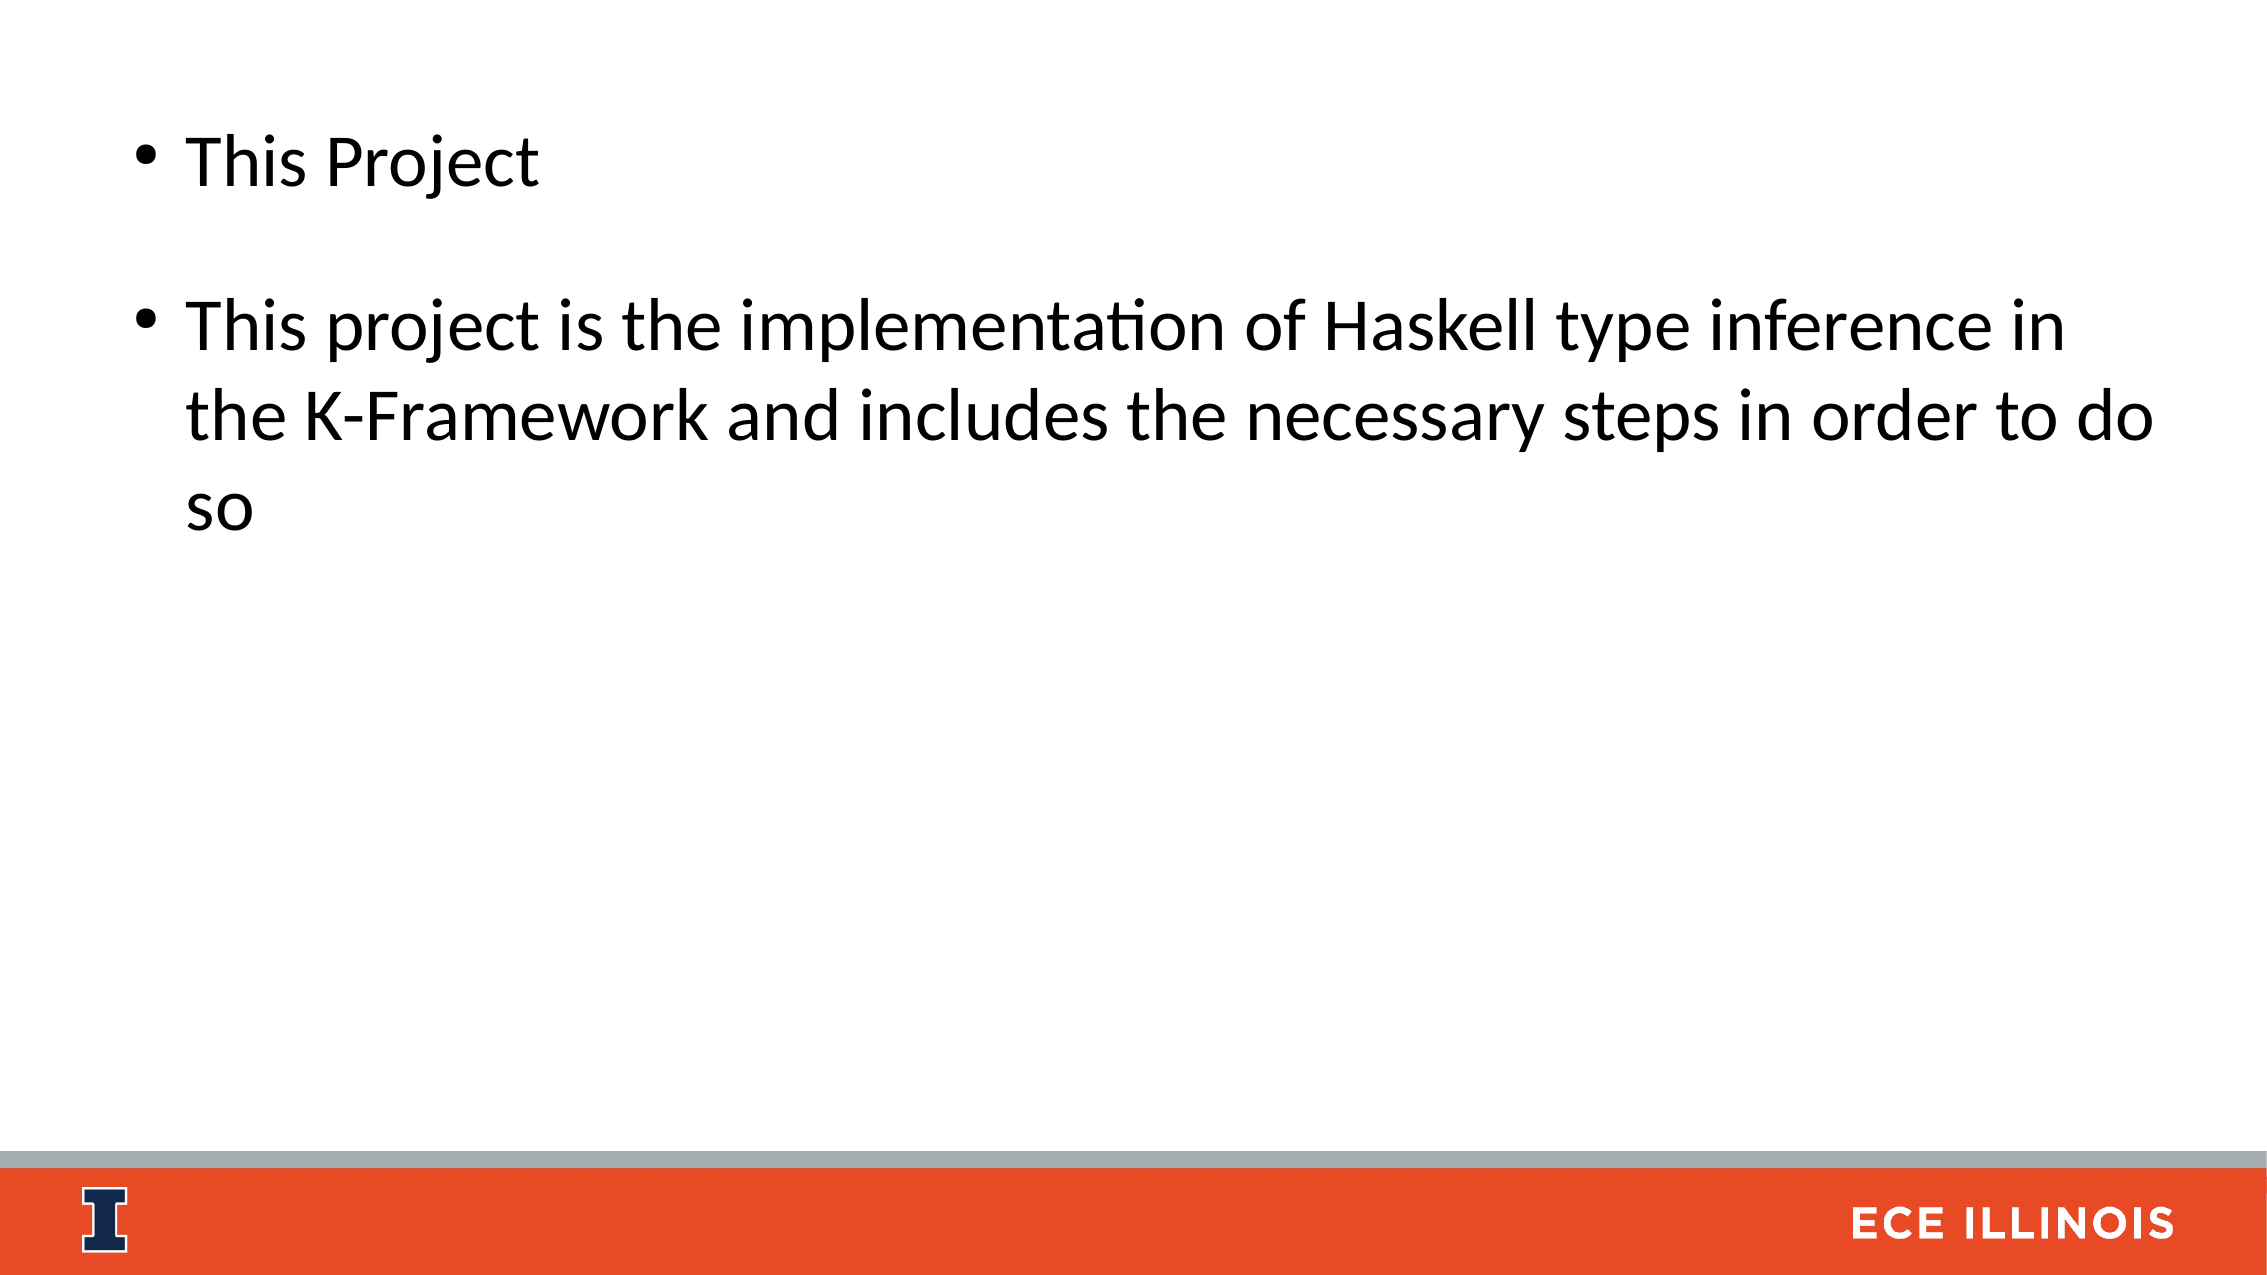

This Project
# This project is the implementation of Haskell type inference in the K-Framework and includes the necessary steps in order to do so